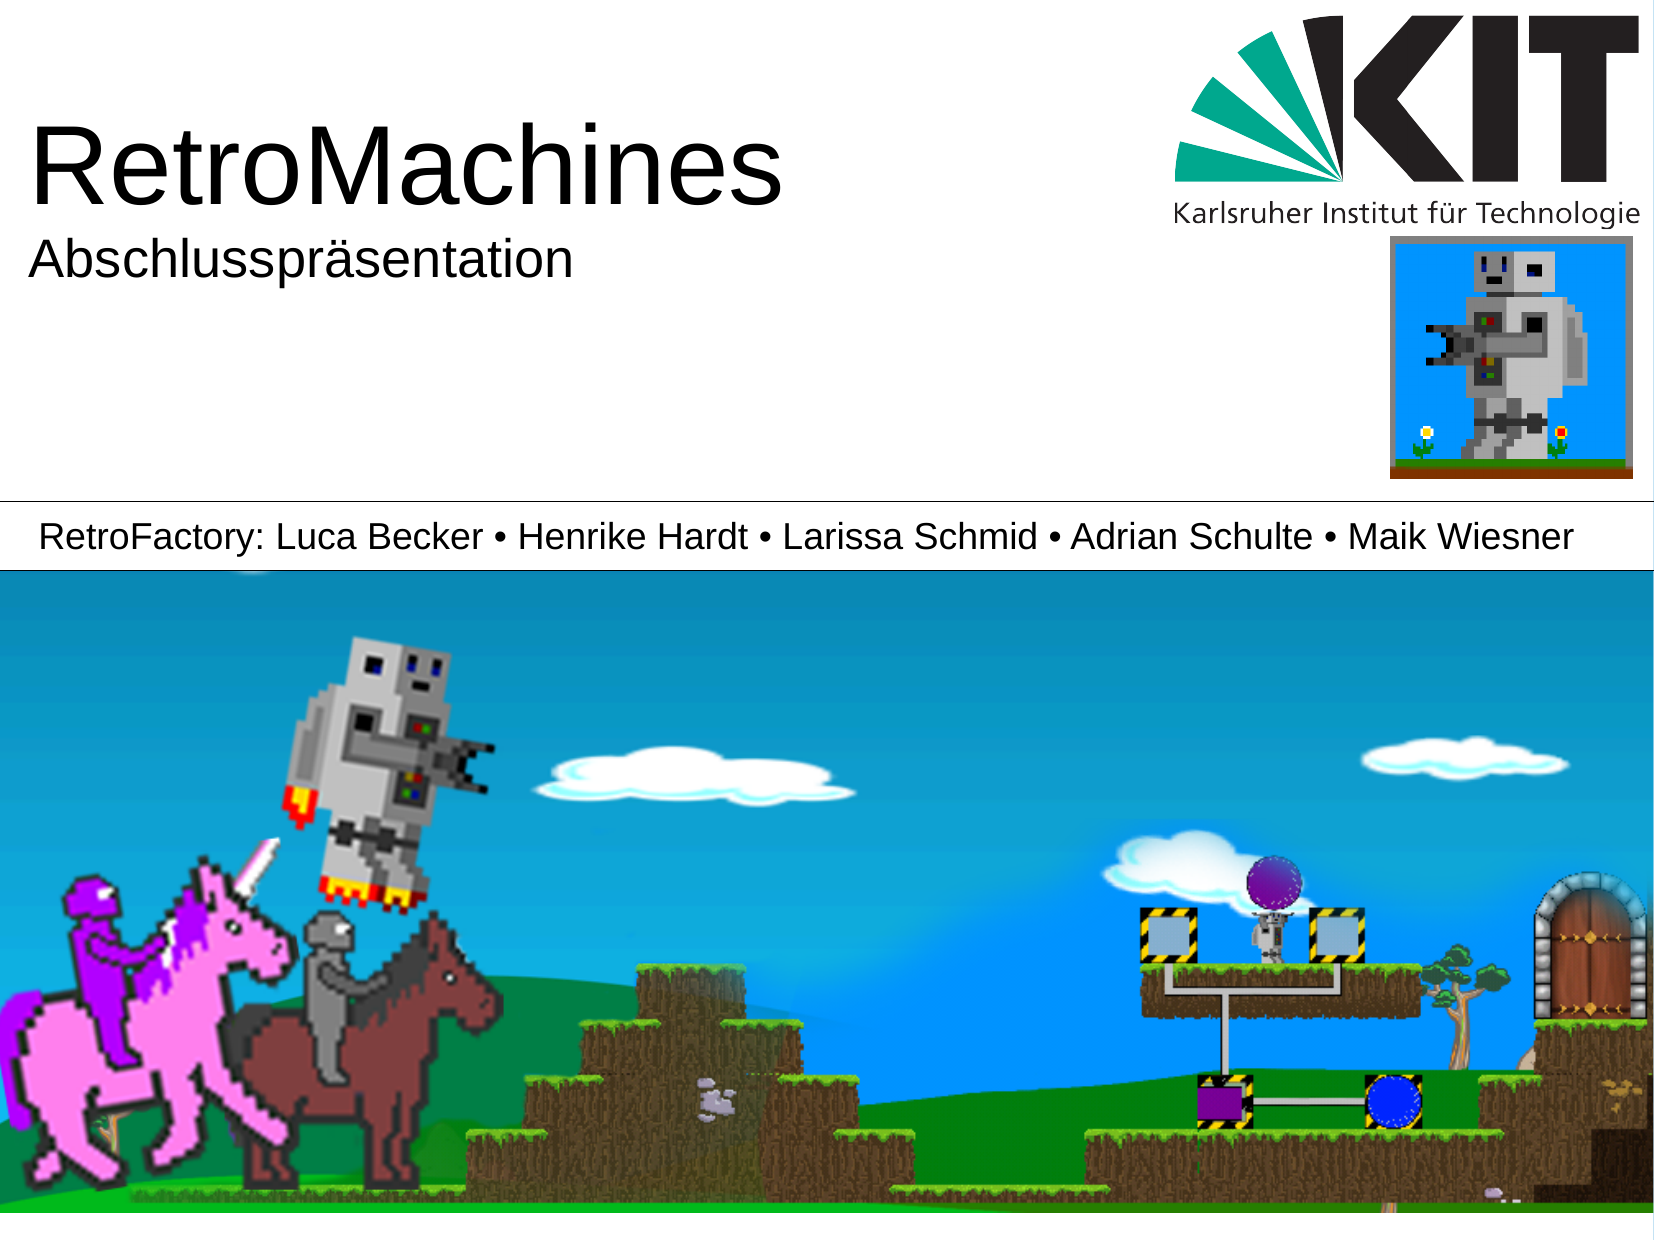

# RetroMachines Abschlusspräsentation
RetroFactory: Luca Becker • Henrike Hardt • Larissa Schmid • Adrian Schulte • Maik Wiesner